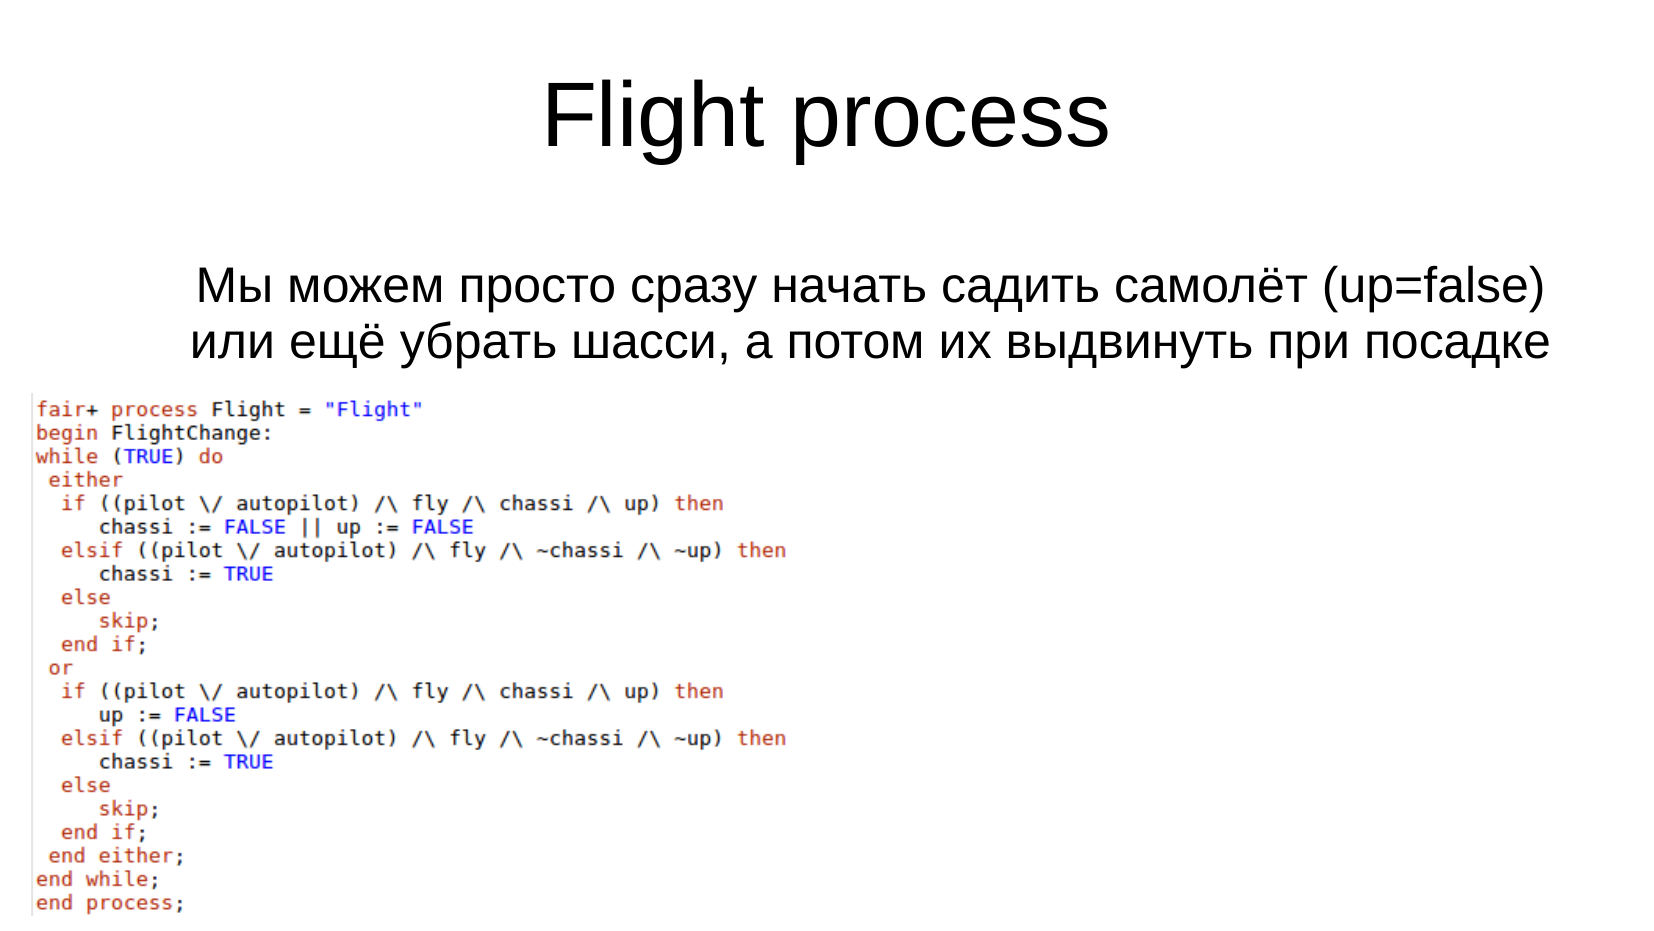

# Flight process
Мы можем просто сразу начать садить самолёт (up=false) или ещё убрать шасси, а потом их выдвинуть при посадке